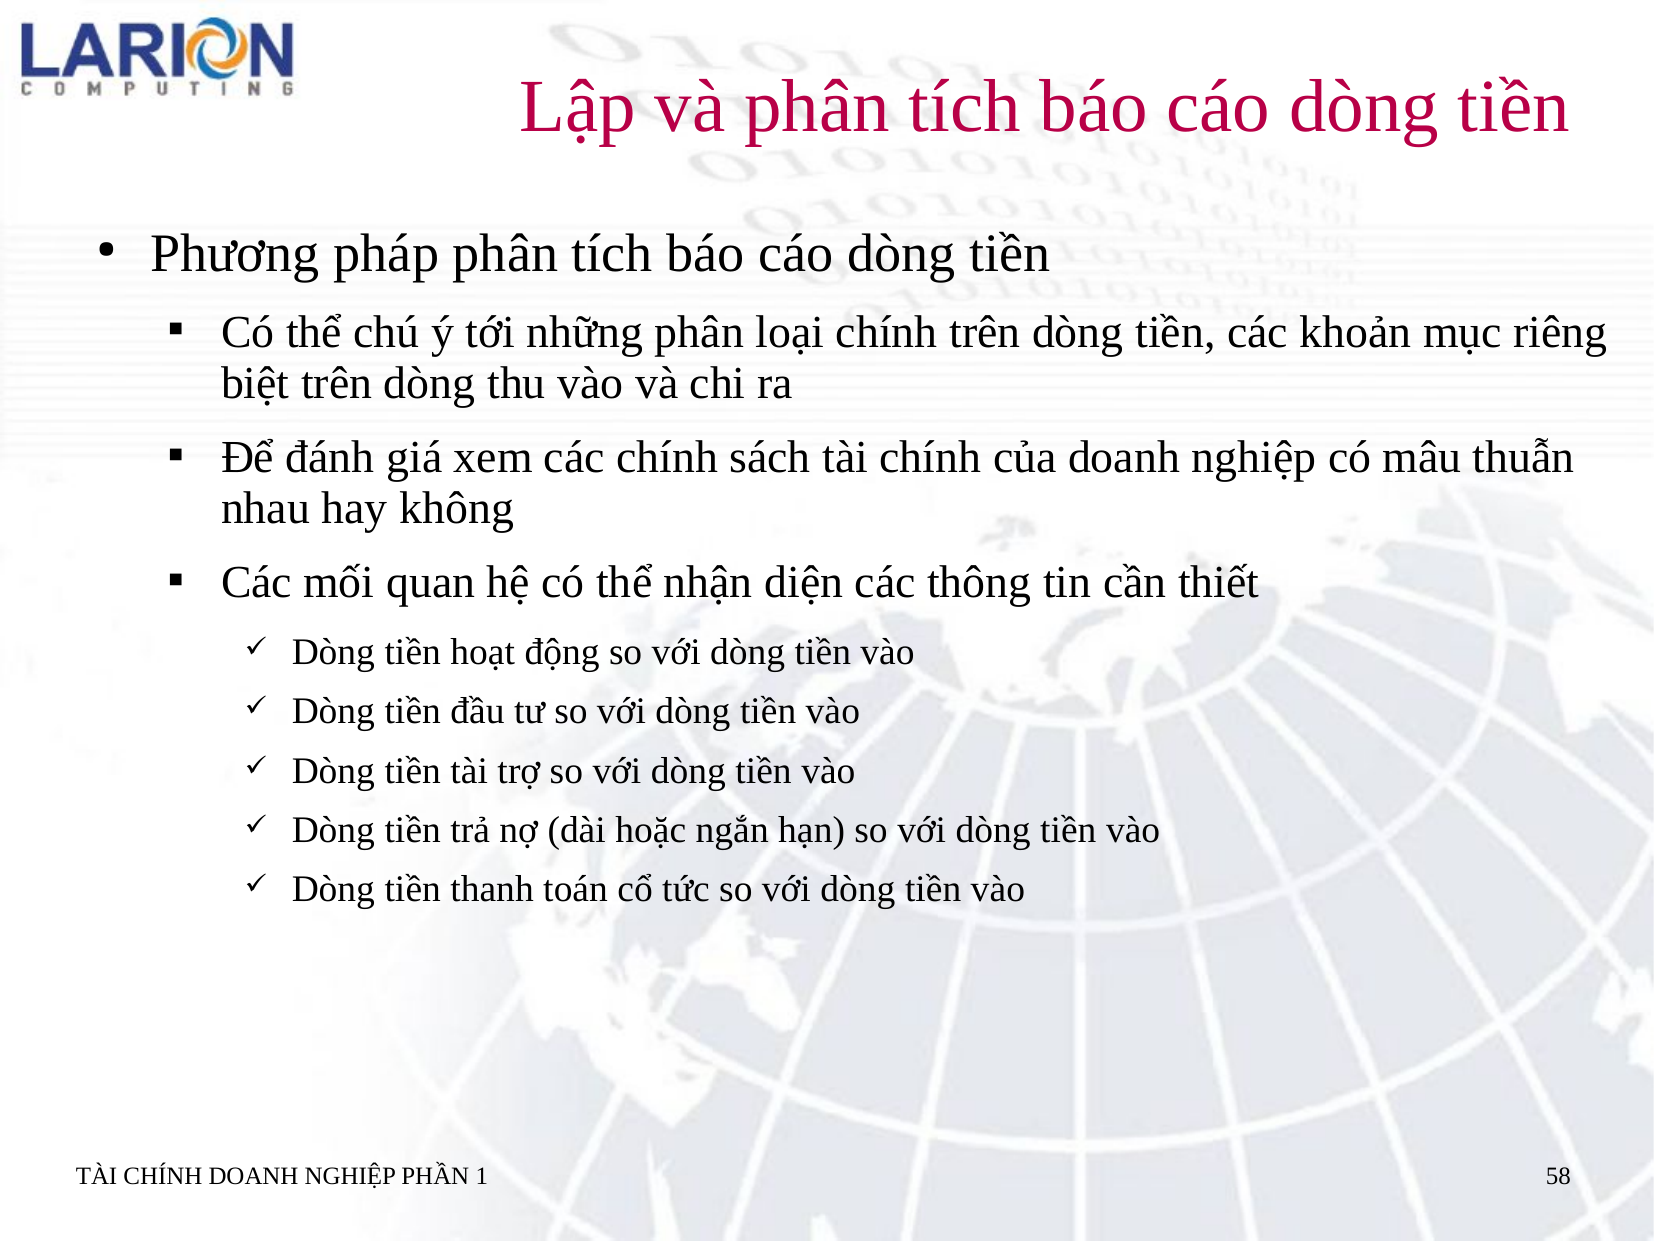

# Lập và phân tích báo cáo dòng tiền
Phương pháp phân tích báo cáo dòng tiền
Có thể chú ý tới những phân loại chính trên dòng tiền, các khoản mục riêng biệt trên dòng thu vào và chi ra
Để đánh giá xem các chính sách tài chính của doanh nghiệp có mâu thuẫn nhau hay không
Các mối quan hệ có thể nhận diện các thông tin cần thiết
Dòng tiền hoạt động so với dòng tiền vào
Dòng tiền đầu tư so với dòng tiền vào
Dòng tiền tài trợ so với dòng tiền vào
Dòng tiền trả nợ (dài hoặc ngắn hạn) so với dòng tiền vào
Dòng tiền thanh toán cổ tức so với dòng tiền vào
TÀI CHÍNH DOANH NGHIỆP PHẦN 1
58